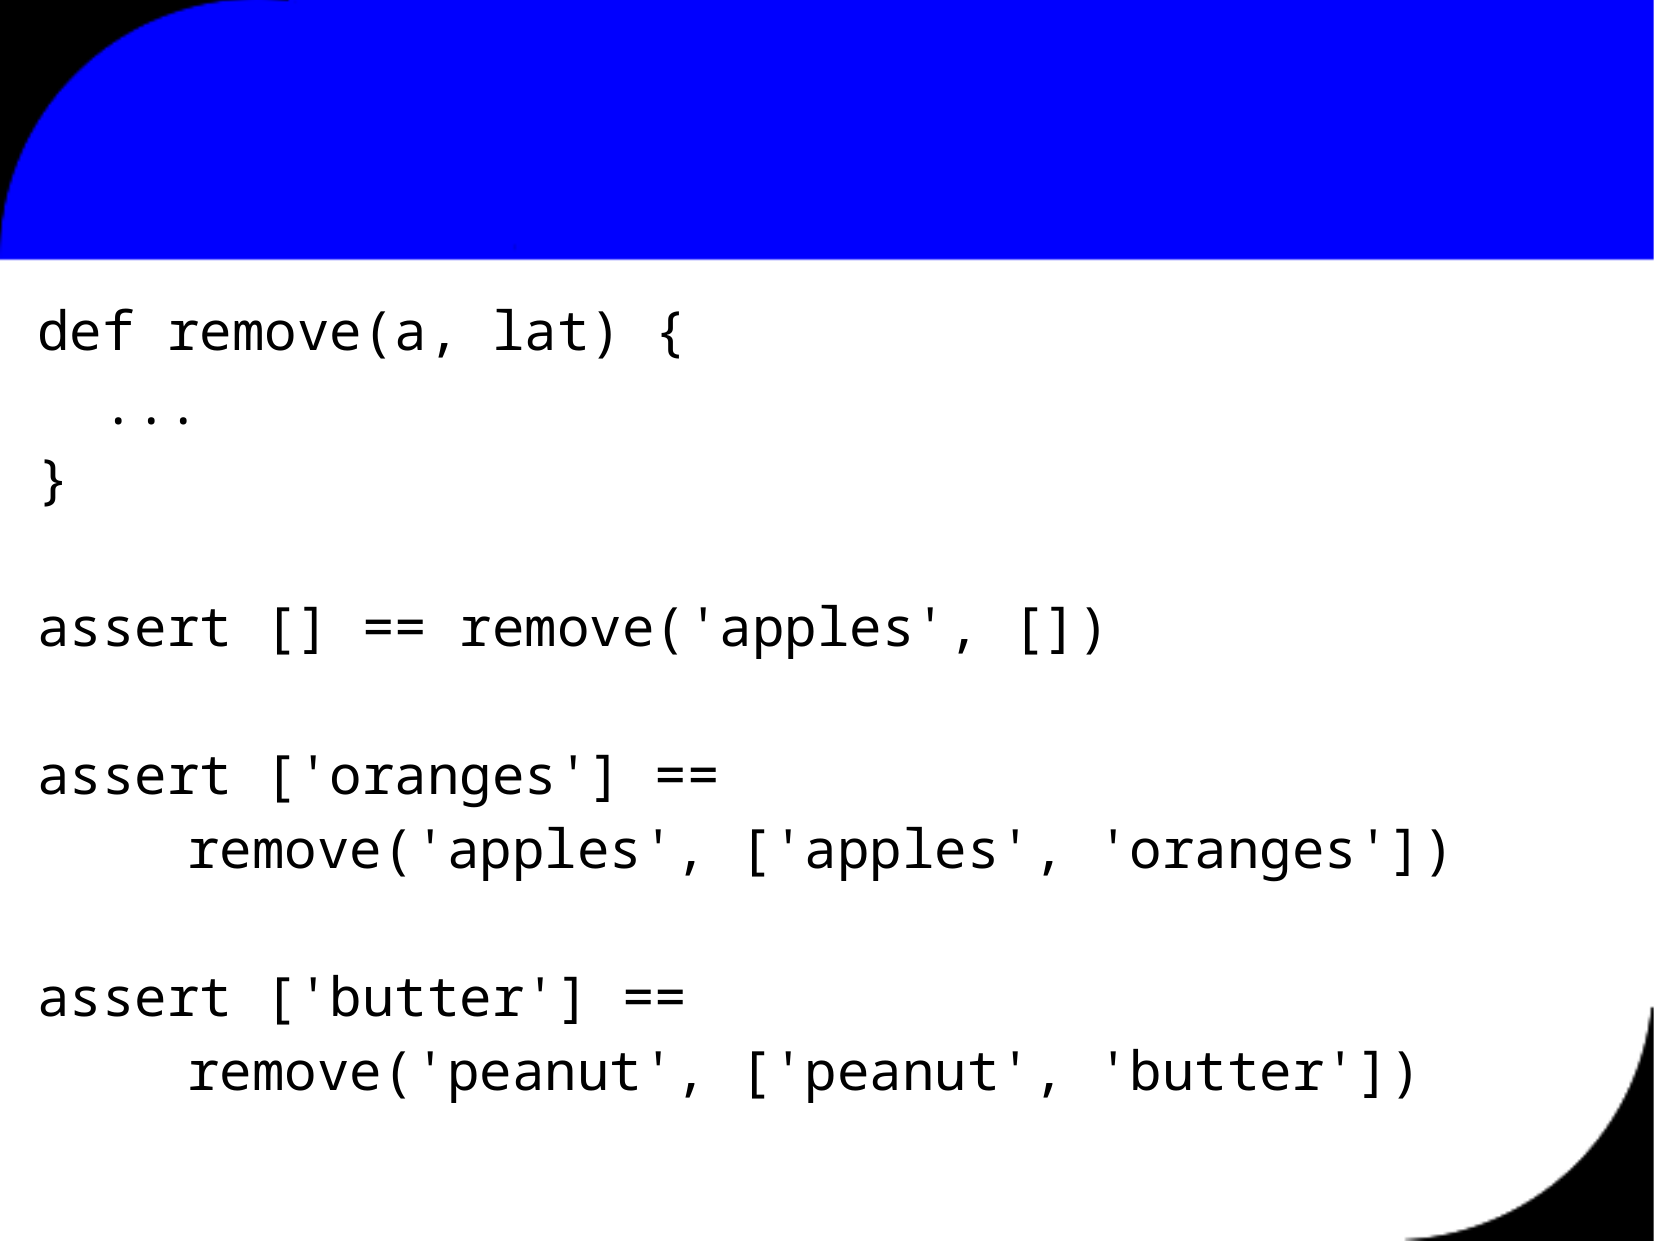

# def remove(a, lat) {
 ...
}
assert [] == remove('apples', [])
assert ['oranges'] ==
		remove('apples', ['apples', 'oranges'])
assert ['butter'] ==
		remove('peanut', ['peanut', 'butter'])